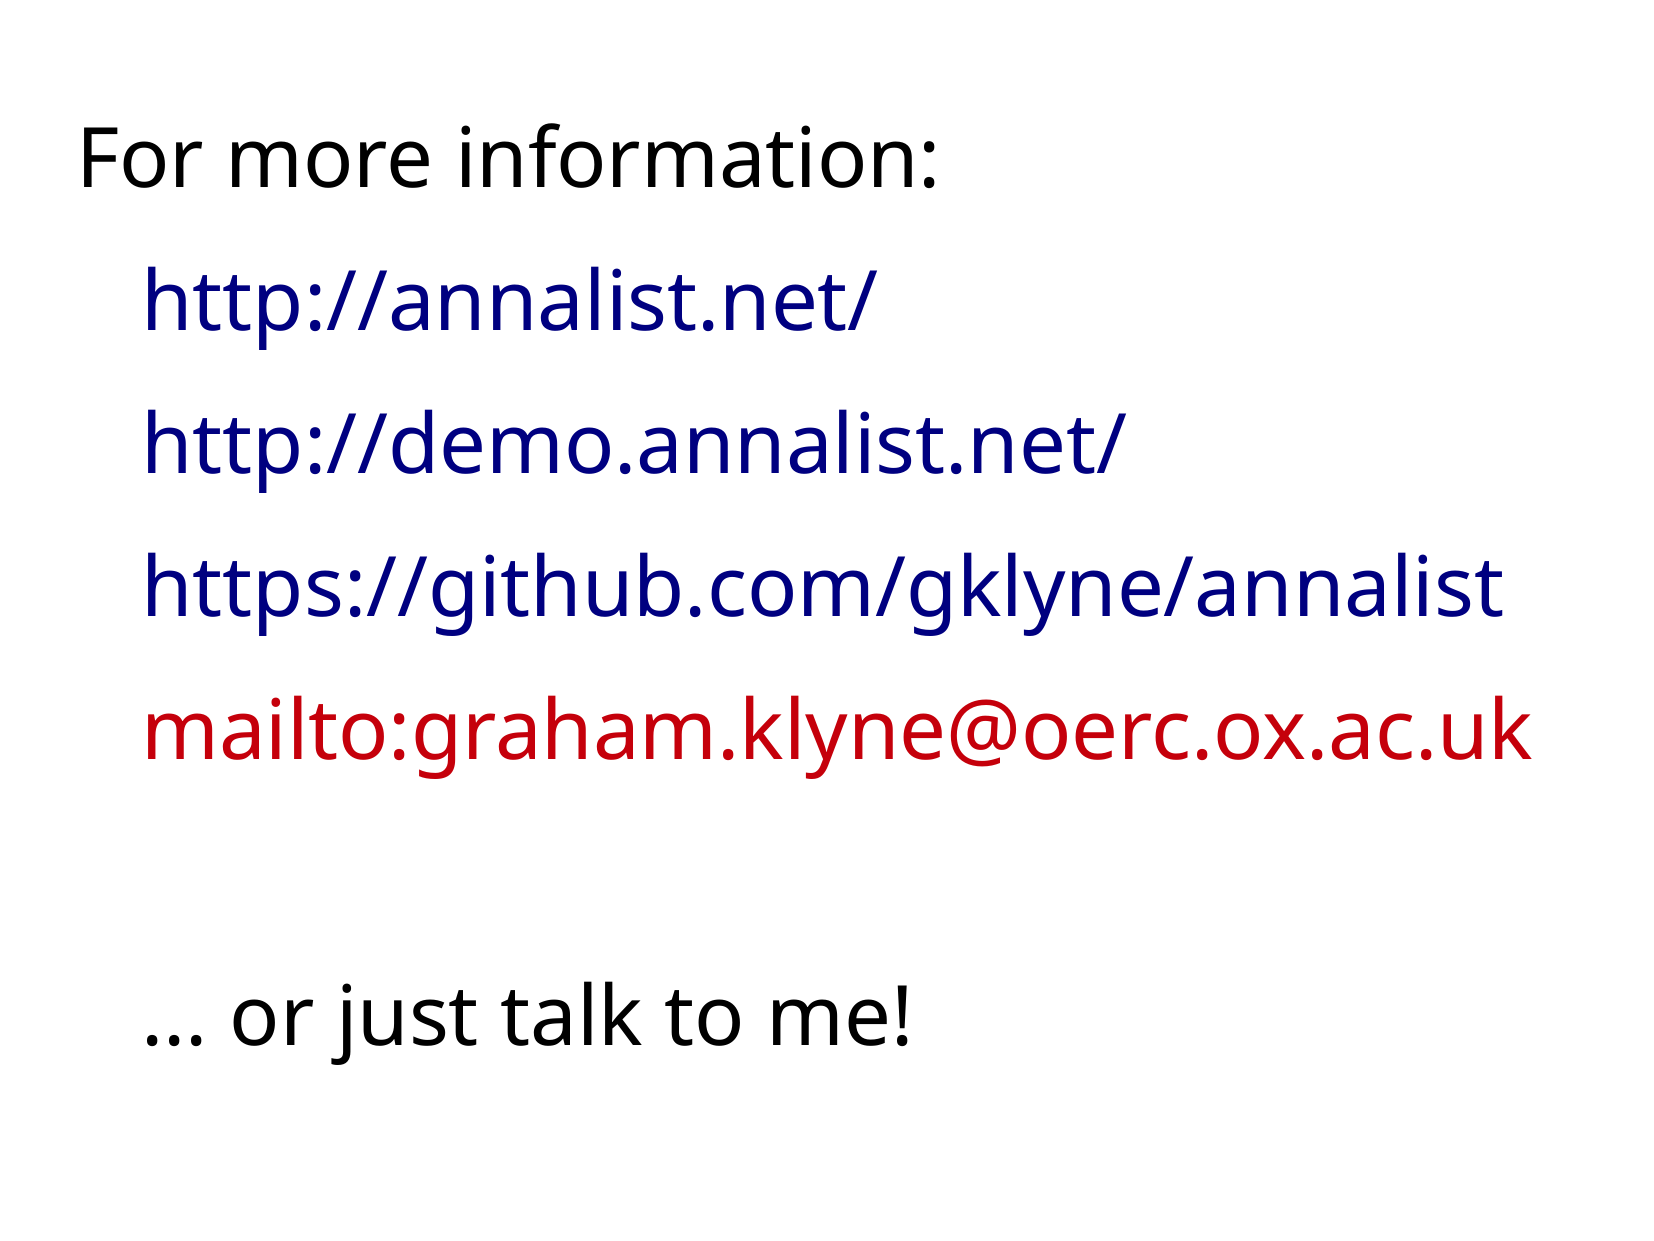

# For more information:
 http://annalist.net/
 http://demo.annalist.net/
 https://github.com/gklyne/annalist
 mailto:graham.klyne@oerc.ox.ac.uk
 ... or just talk to me!